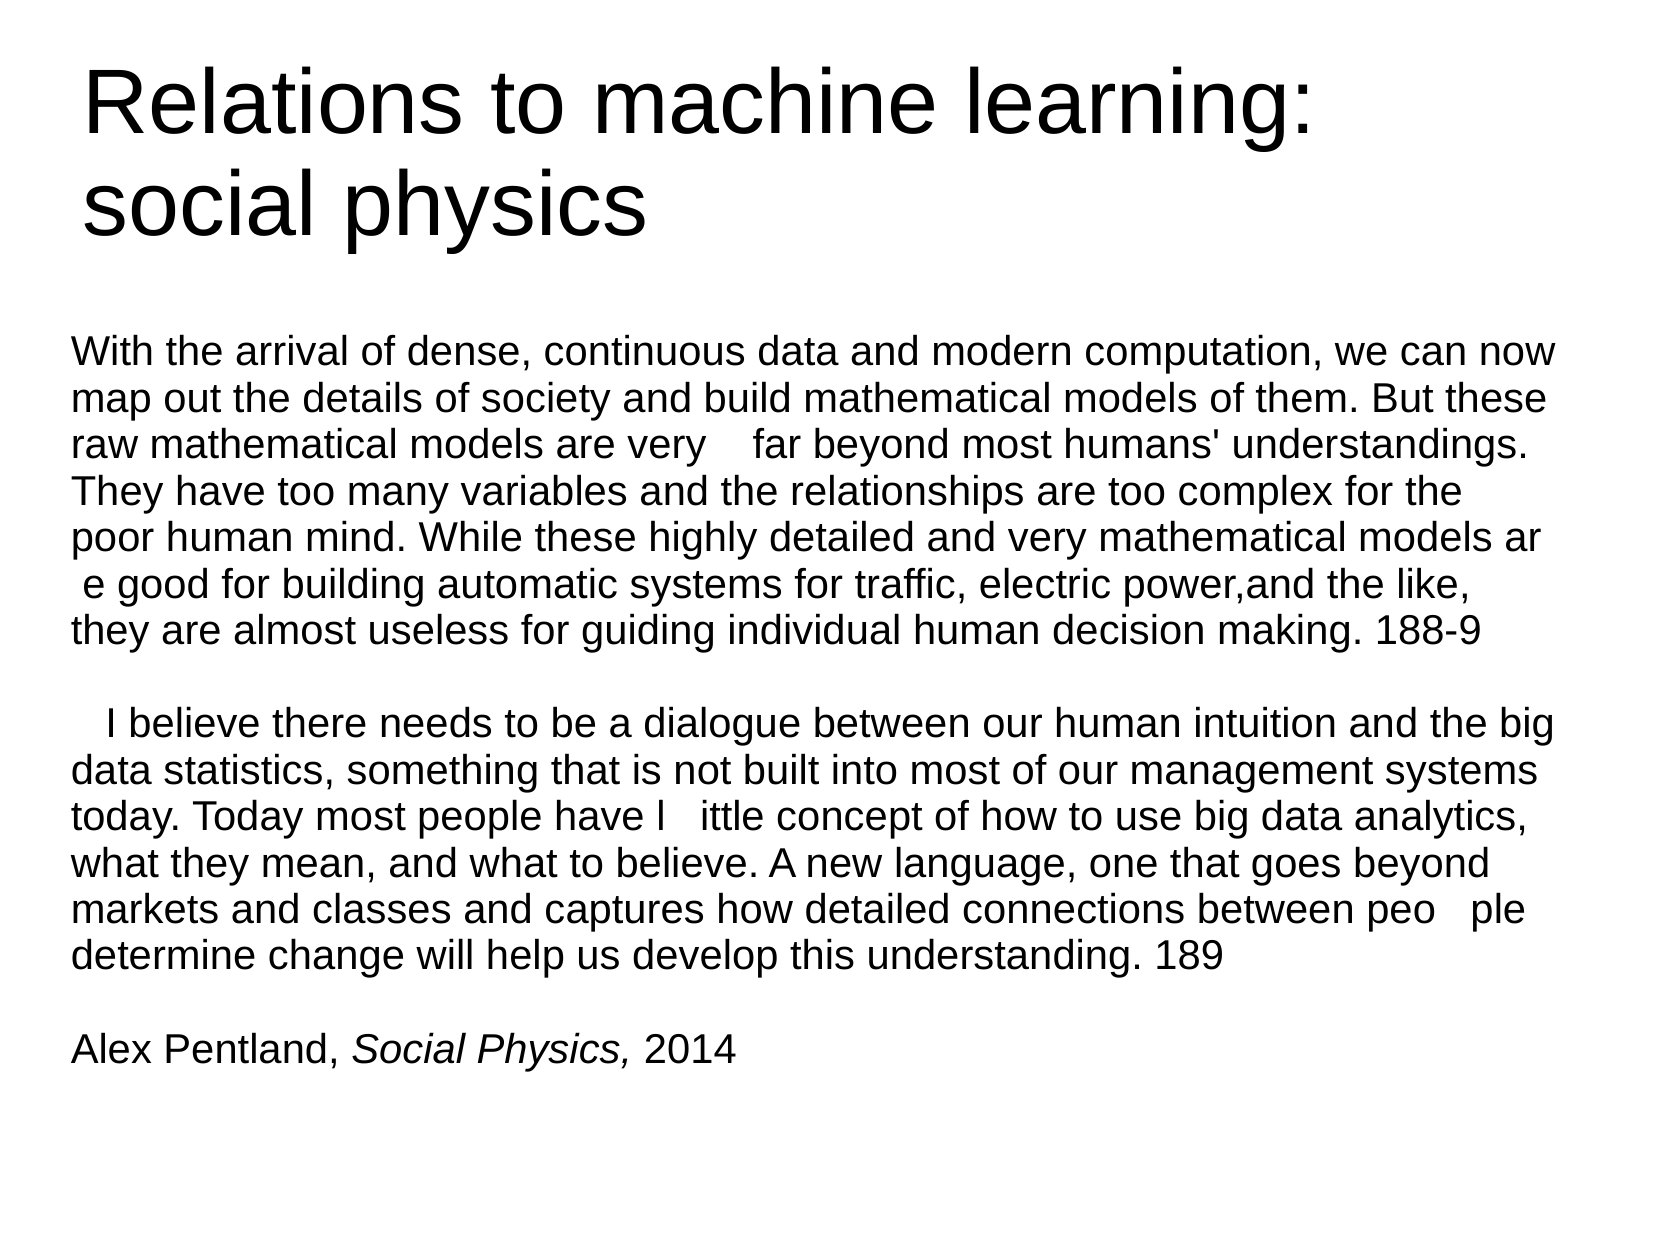

# Relations to machine learning: social physics
With the arrival of dense, continuous data and modern computation, we can now map out the details of society and build mathematical models of them. But these raw mathematical models are very far beyond most humans' understandings. They have too many variables and the relationships are too complex for the poor human mind. While these highly detailed and very mathematical models ar e good for building automatic systems for traffic, electric power,and the like, they are almost useless for guiding individual human decision making. 188-9
 I believe there needs to be a dialogue between our human intuition and the big data statistics, something that is not built into most of our management systems today. Today most people have l ittle concept of how to use big data analytics, what they mean, and what to believe. A new language, one that goes beyond markets and classes and captures how detailed connections between peo ple determine change will help us develop this understanding. 189
Alex Pentland, Social Physics, 2014